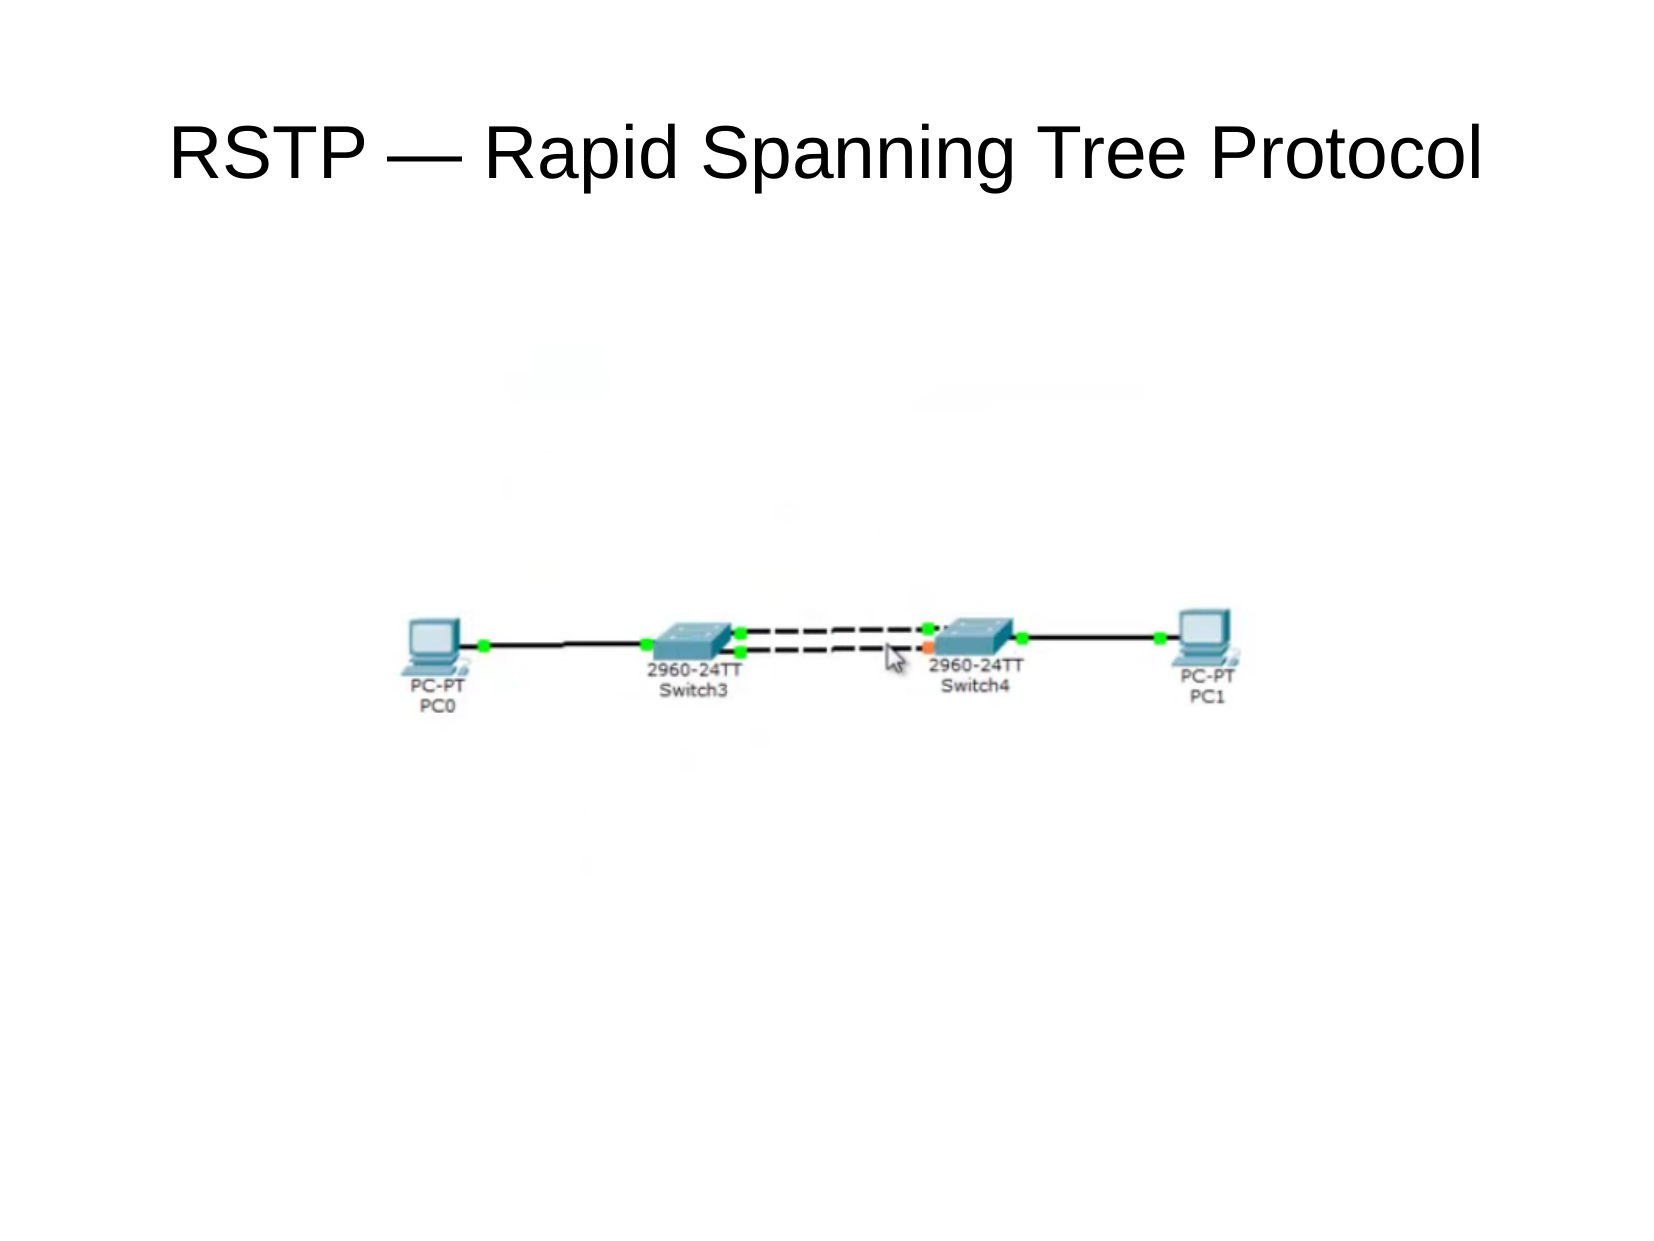

# RSTP — Rapid Spanning Tree Protocol